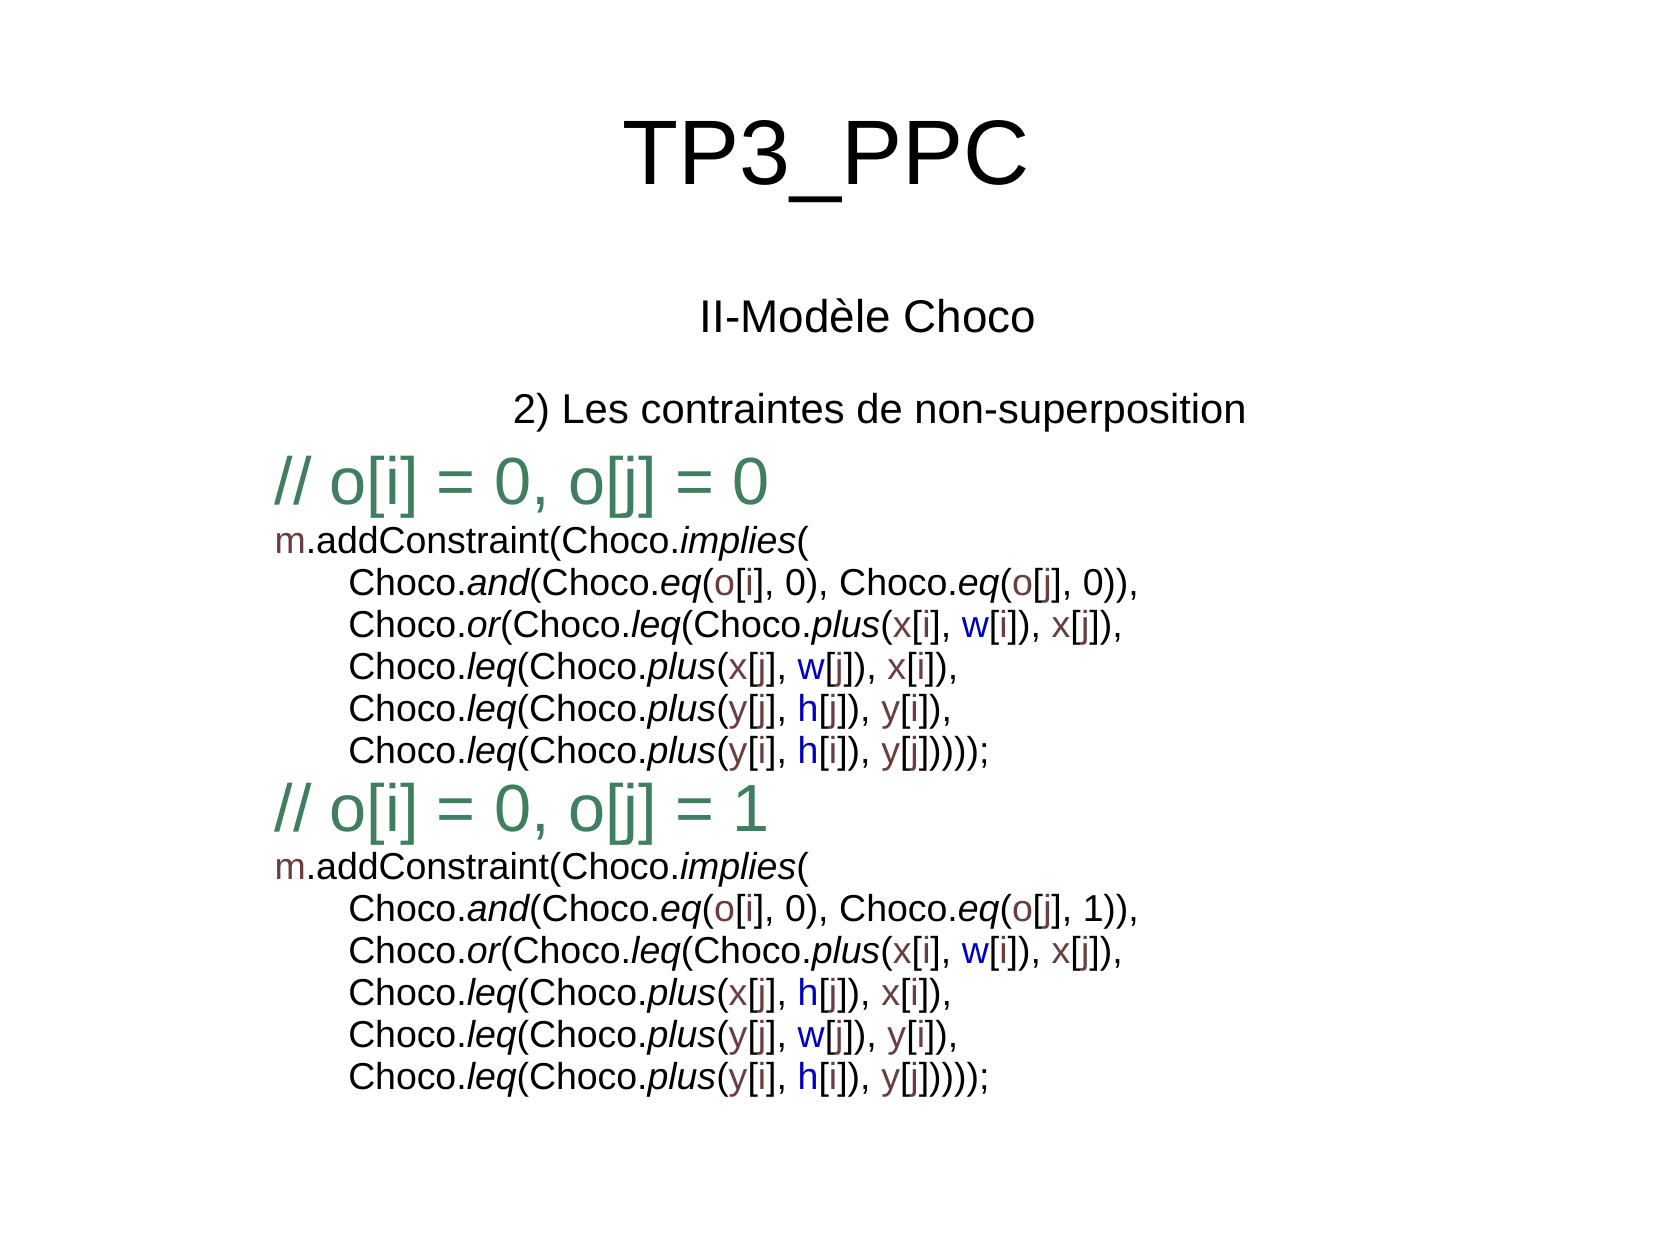

# TP3_PPC
II-Modèle Choco
2) Les contraintes de non-superposition
// o[i] = 0, o[j] = 0
m.addConstraint(Choco.implies(
	Choco.and(Choco.eq(o[i], 0), Choco.eq(o[j], 0)),
	Choco.or(Choco.leq(Choco.plus(x[i], w[i]), x[j]),
	Choco.leq(Choco.plus(x[j], w[j]), x[i]),
	Choco.leq(Choco.plus(y[j], h[j]), y[i]),
	Choco.leq(Choco.plus(y[i], h[i]), y[j]))));
// o[i] = 0, o[j] = 1
m.addConstraint(Choco.implies(
	Choco.and(Choco.eq(o[i], 0), Choco.eq(o[j], 1)),
	Choco.or(Choco.leq(Choco.plus(x[i], w[i]), x[j]),
	Choco.leq(Choco.plus(x[j], h[j]), x[i]),
	Choco.leq(Choco.plus(y[j], w[j]), y[i]),
	Choco.leq(Choco.plus(y[i], h[i]), y[j]))));